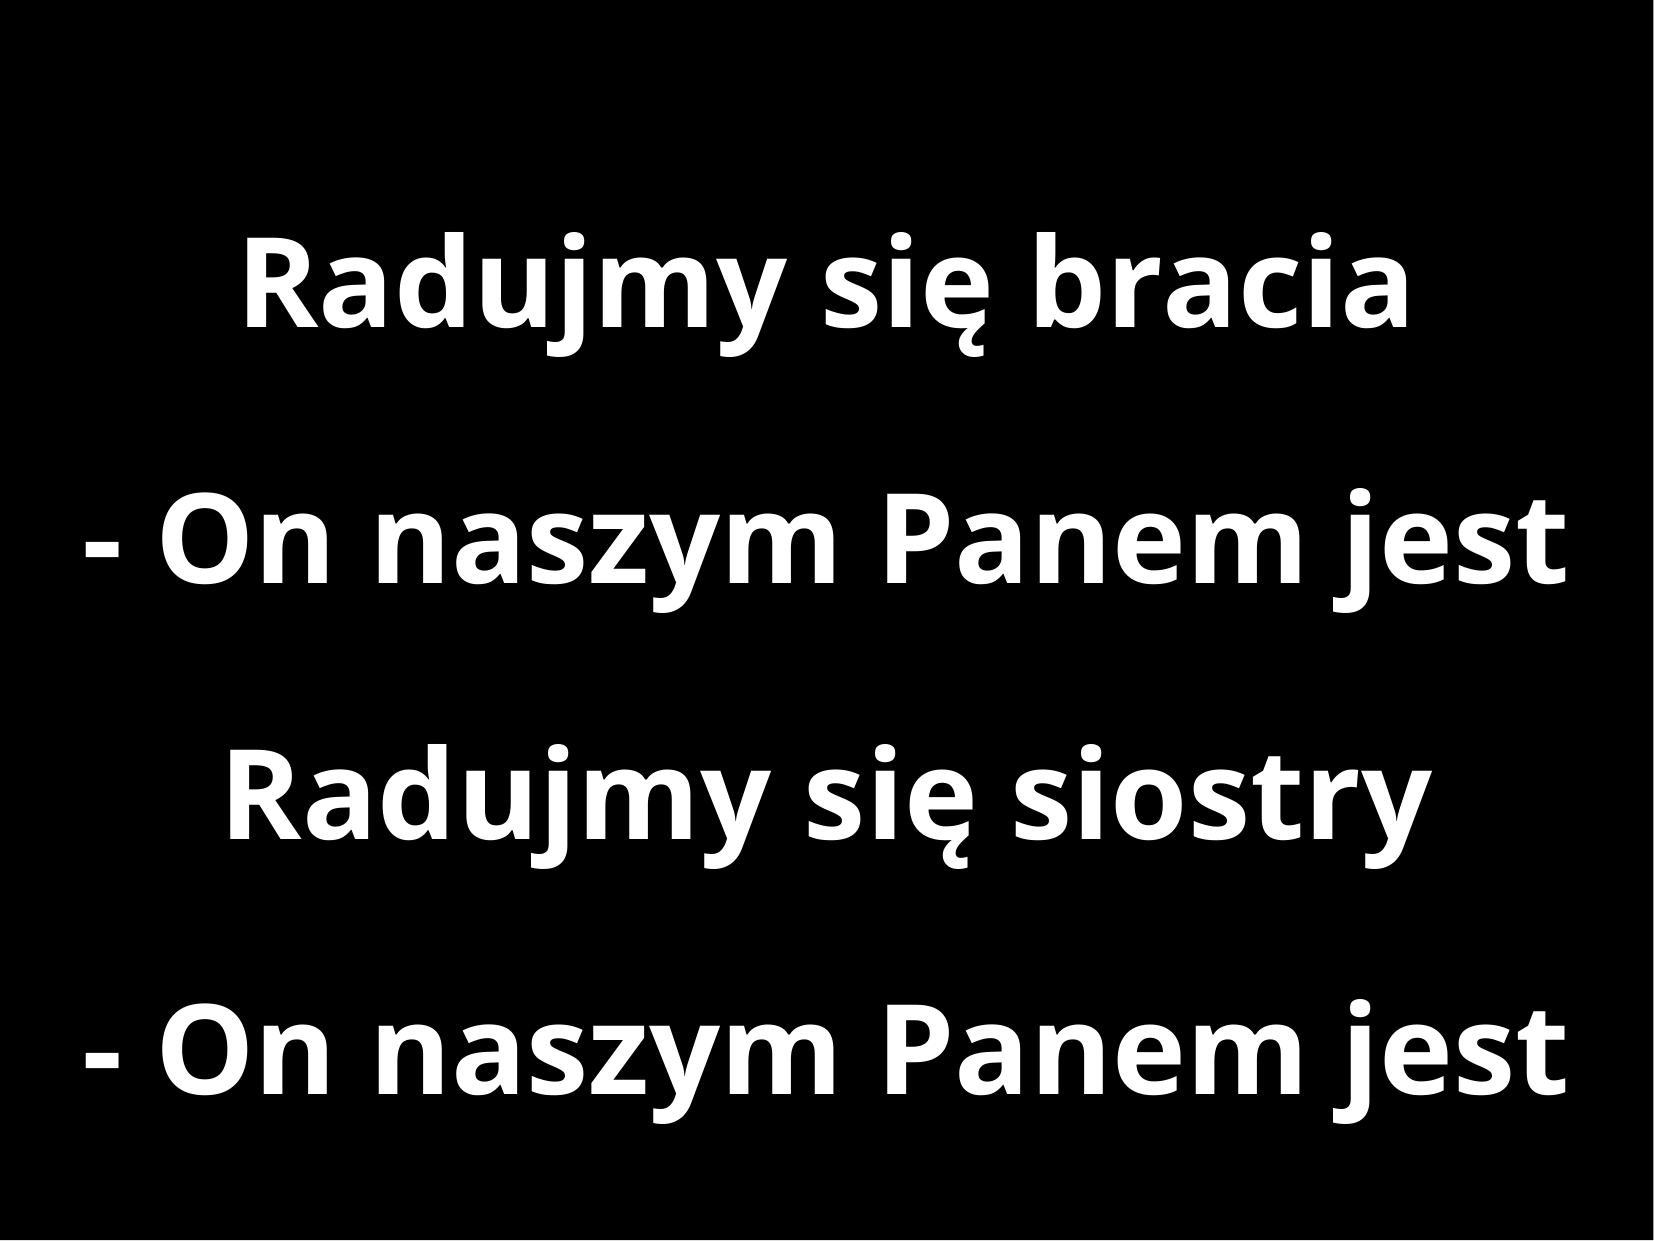

# Radujmy się bracia - On naszym Panem jest Radujmy się siostry - On naszym Panem jest